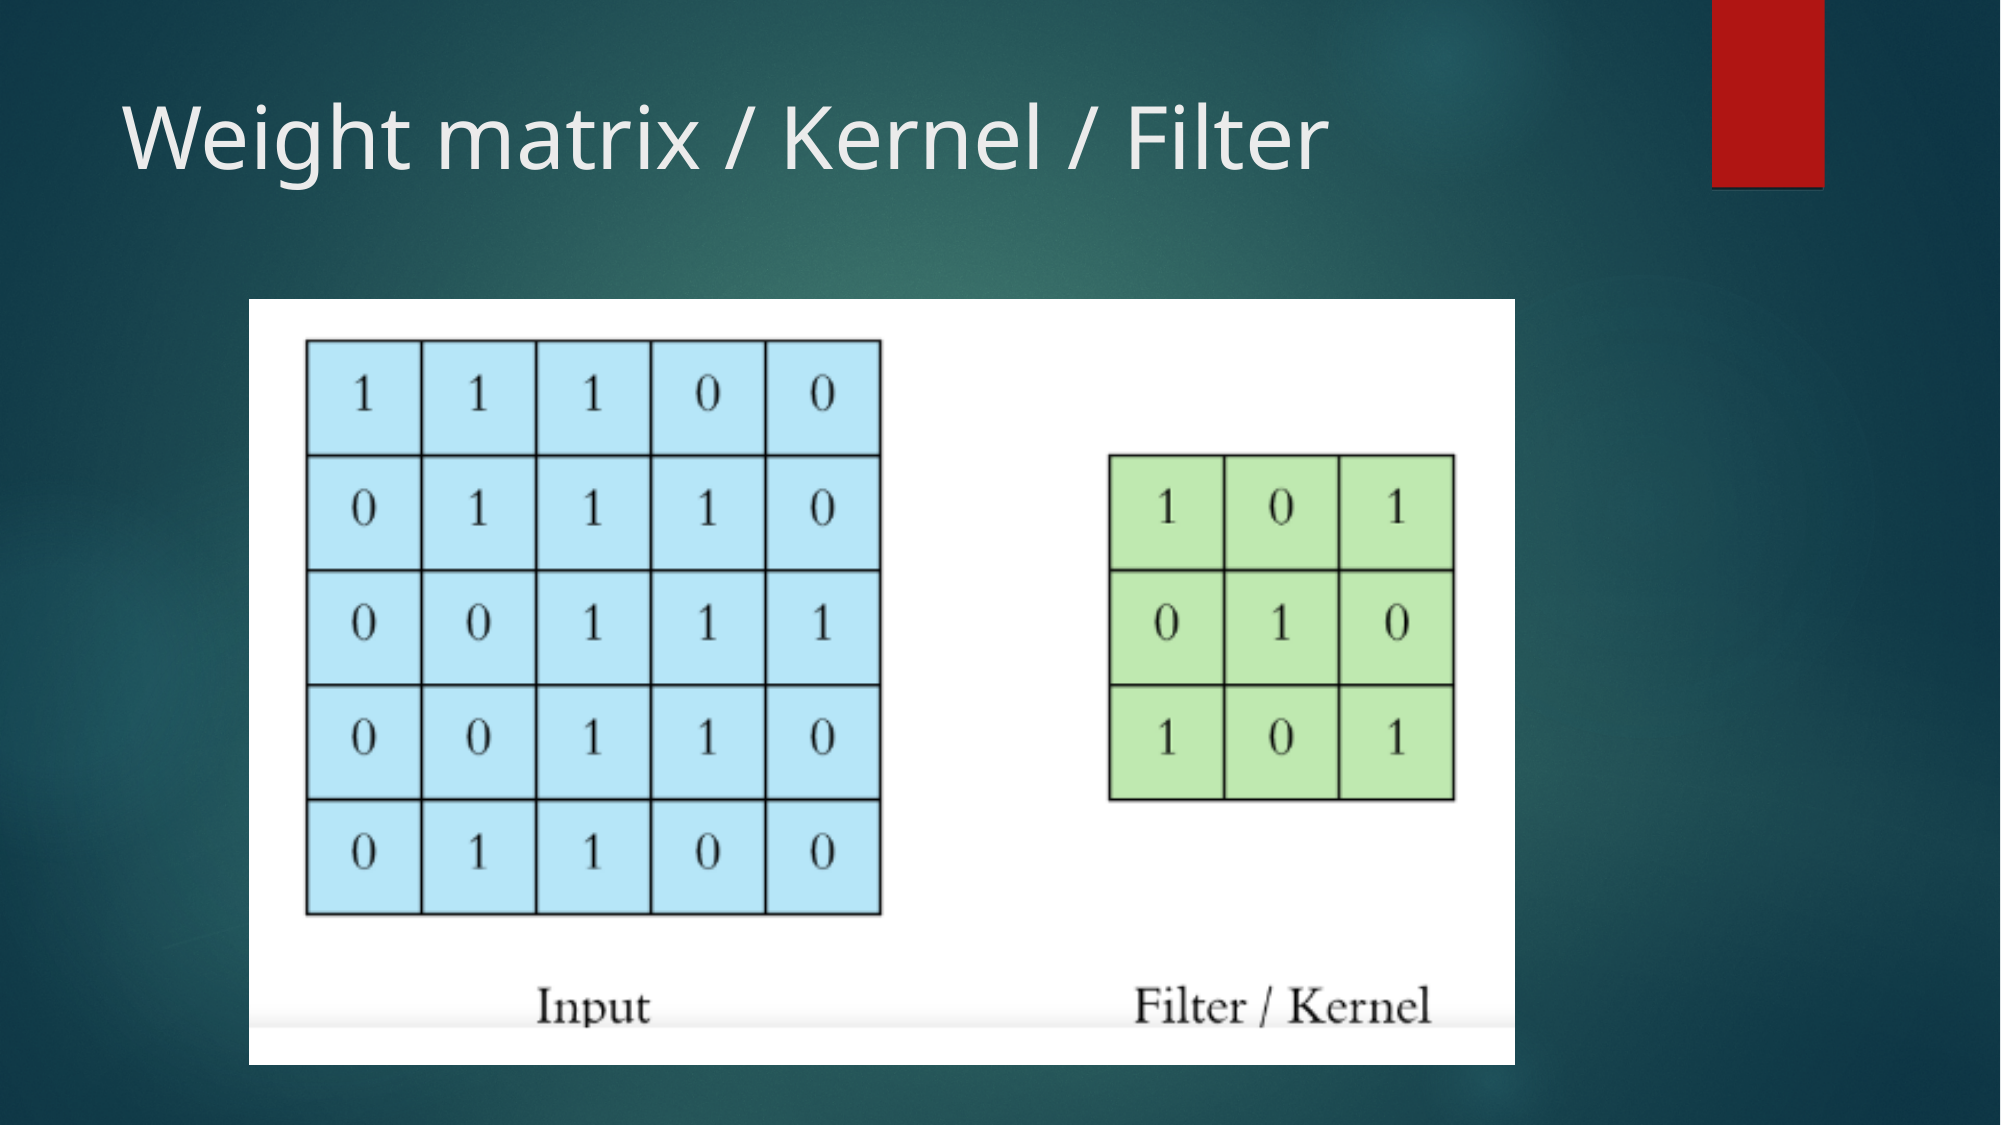

# Weight matrix / Kernel / Filter